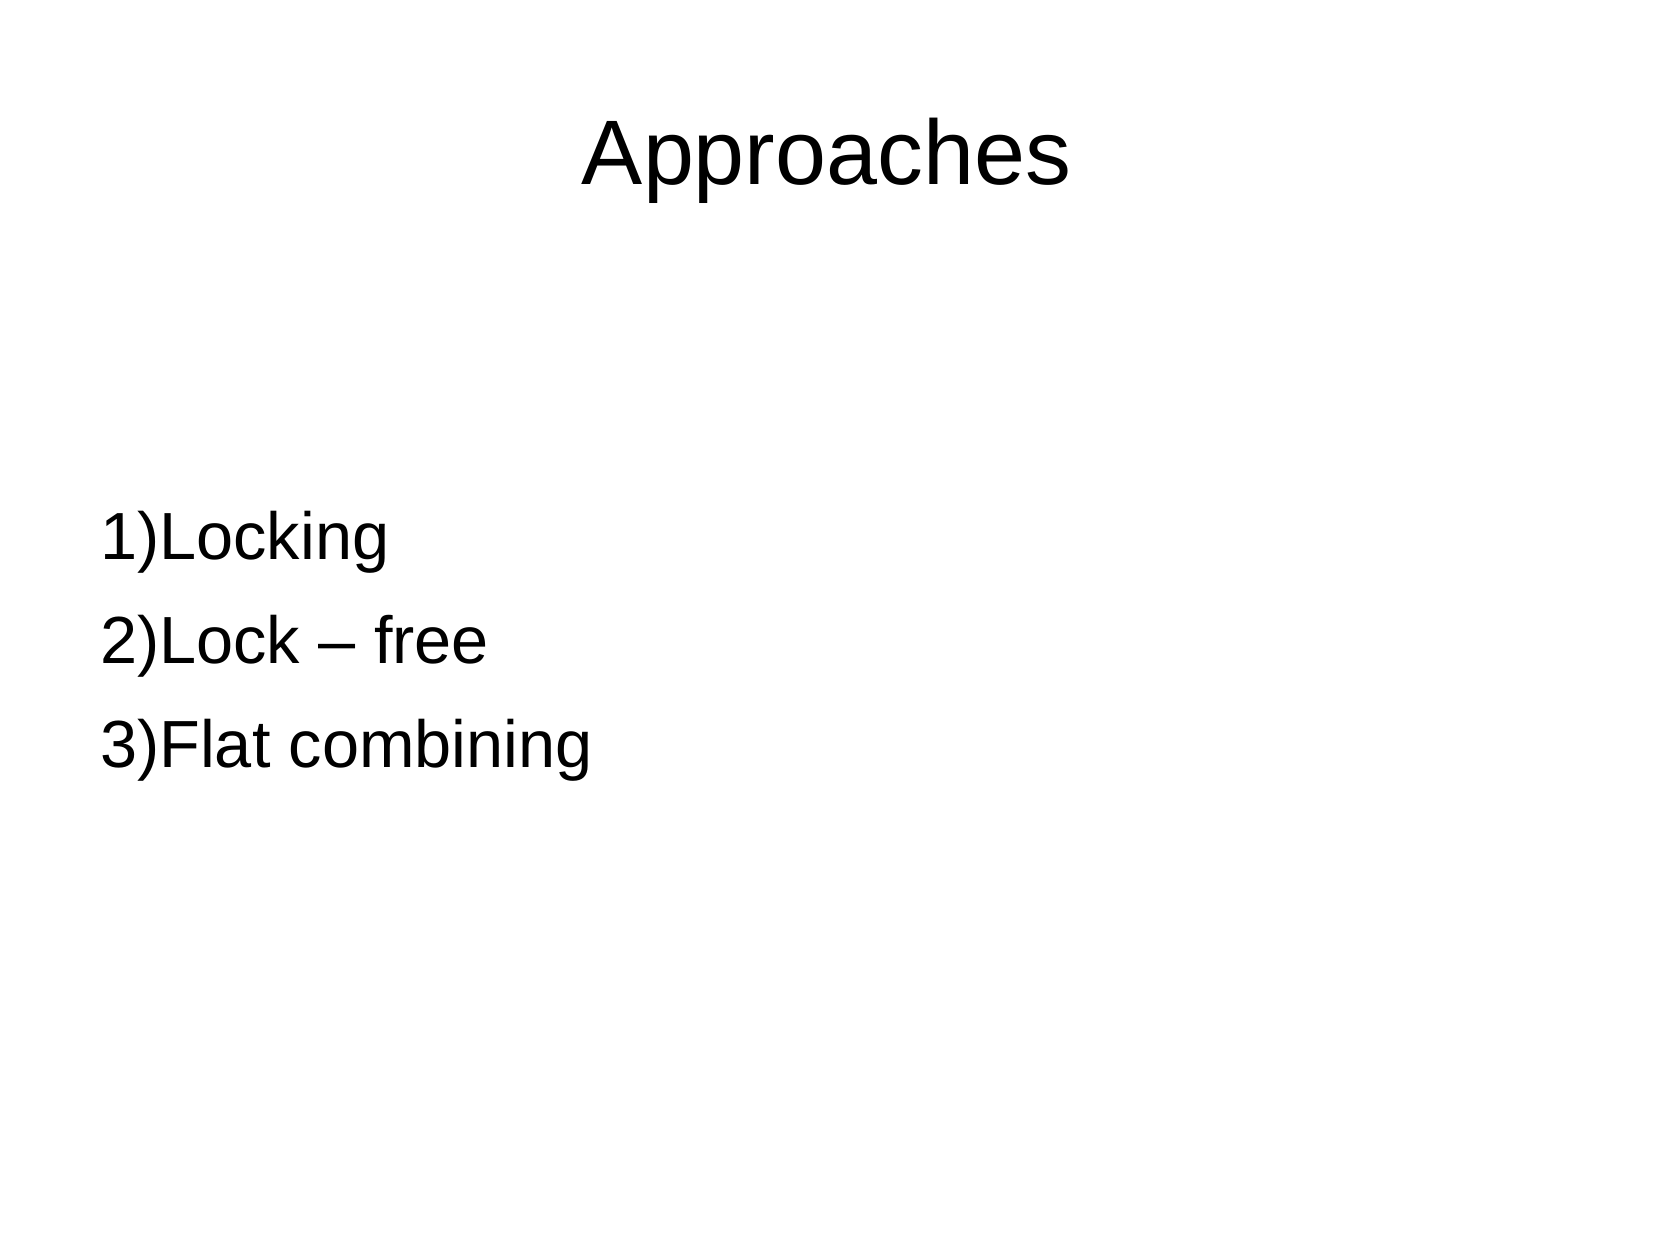

# Approaches
Locking
Lock – free
Flat combining